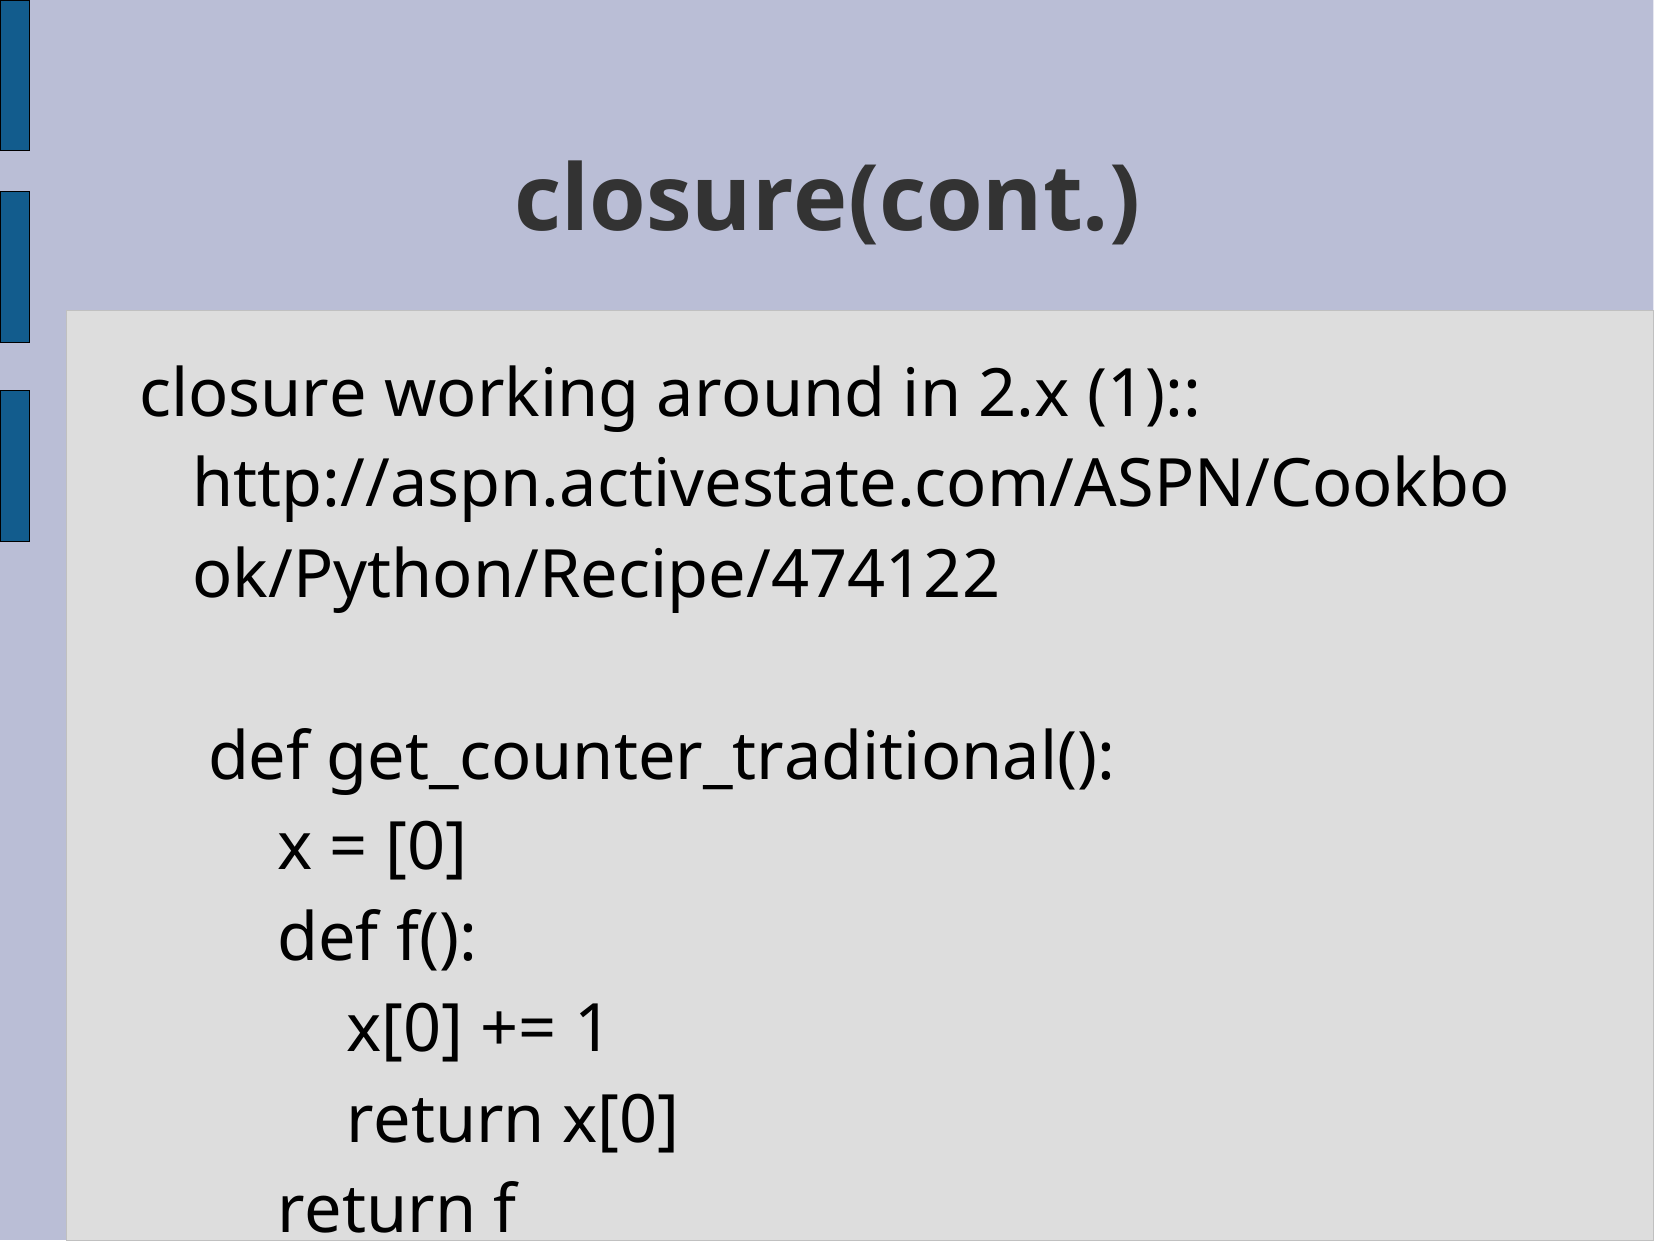

# closure(cont.)
closure working around in 2.x (1):: http://aspn.activestate.com/ASPN/Cookbook/Python/Recipe/474122
 def get_counter_traditional():
 x = [0]
 def f():
 x[0] += 1
 return x[0]
 return f